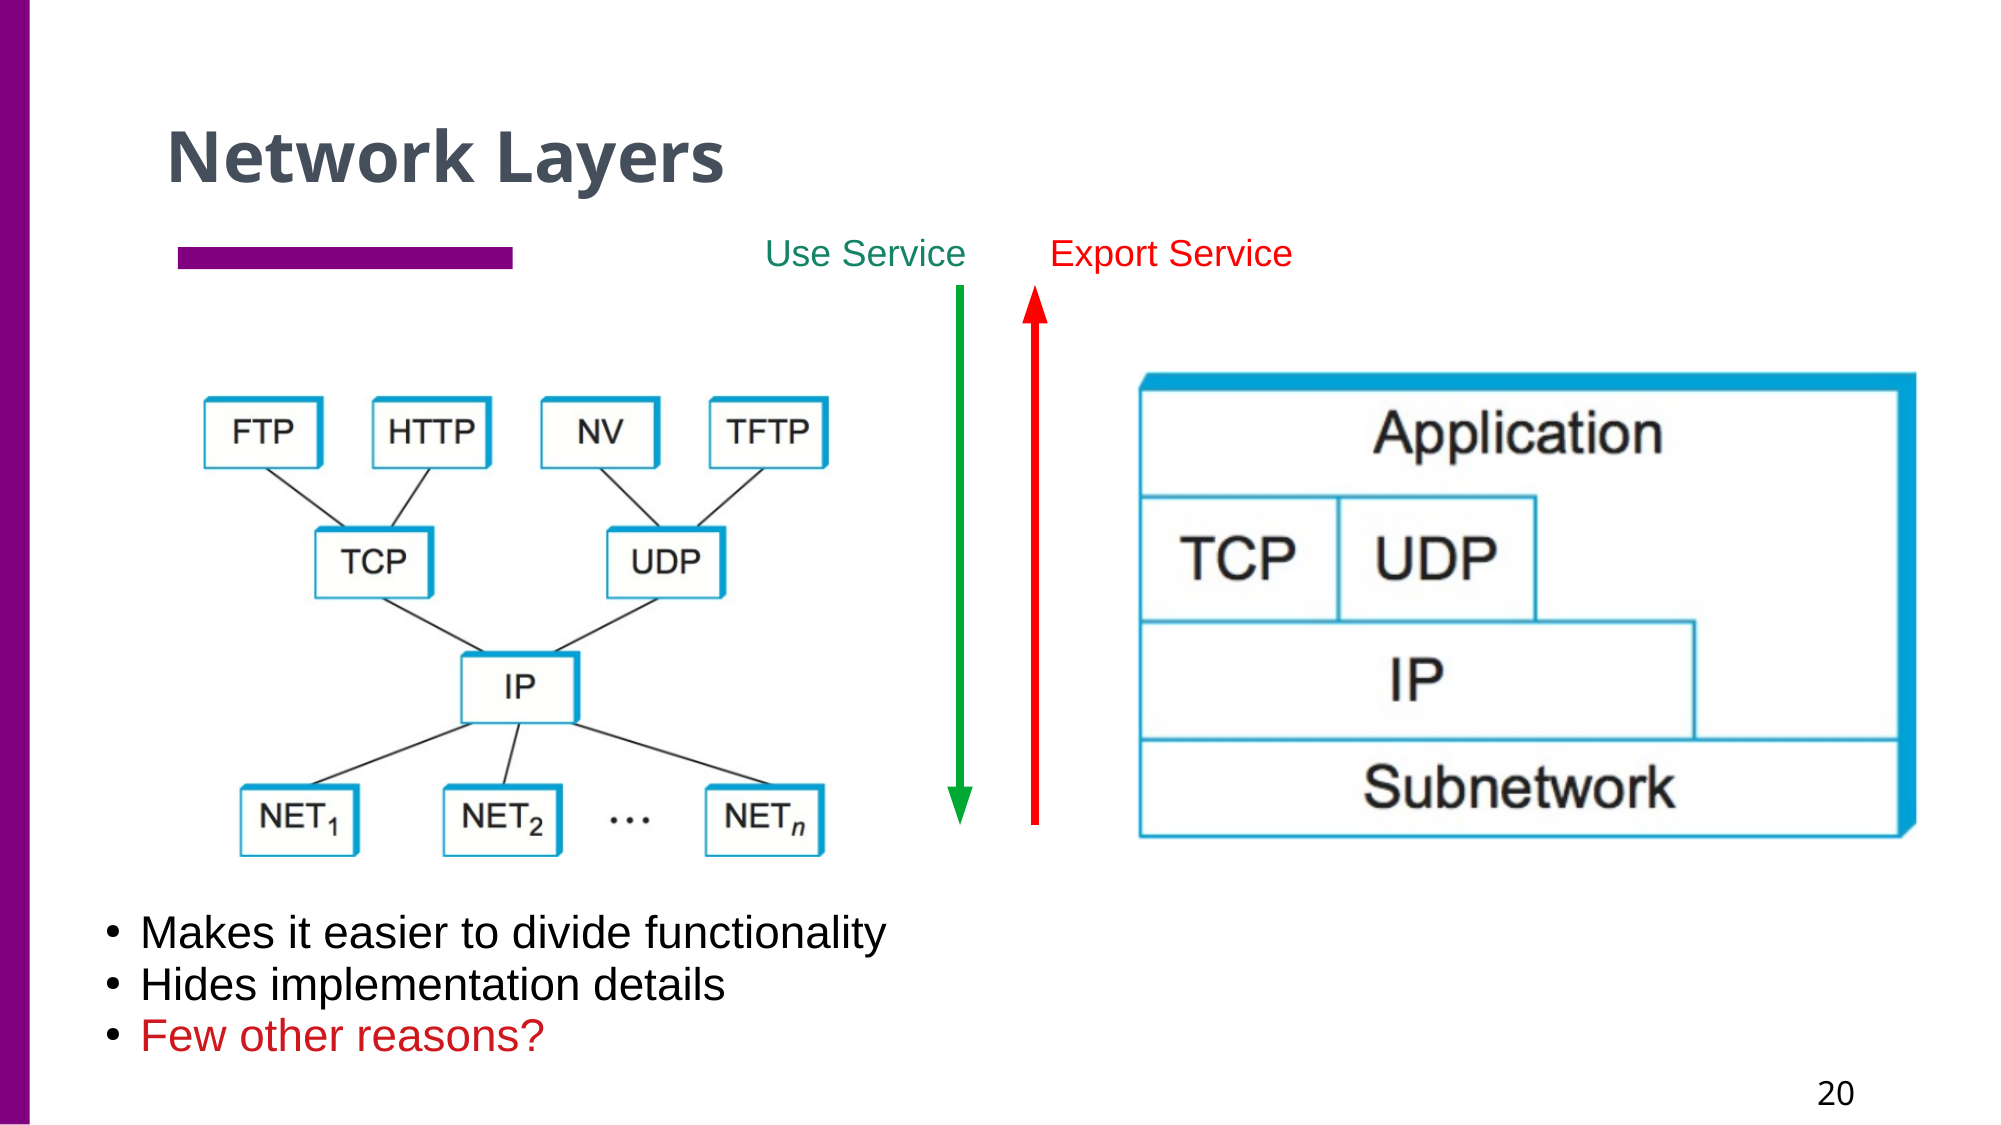

Network Layers
Use Service
Export Service
Makes it easier to divide functionality
Hides implementation details
Few other reasons?